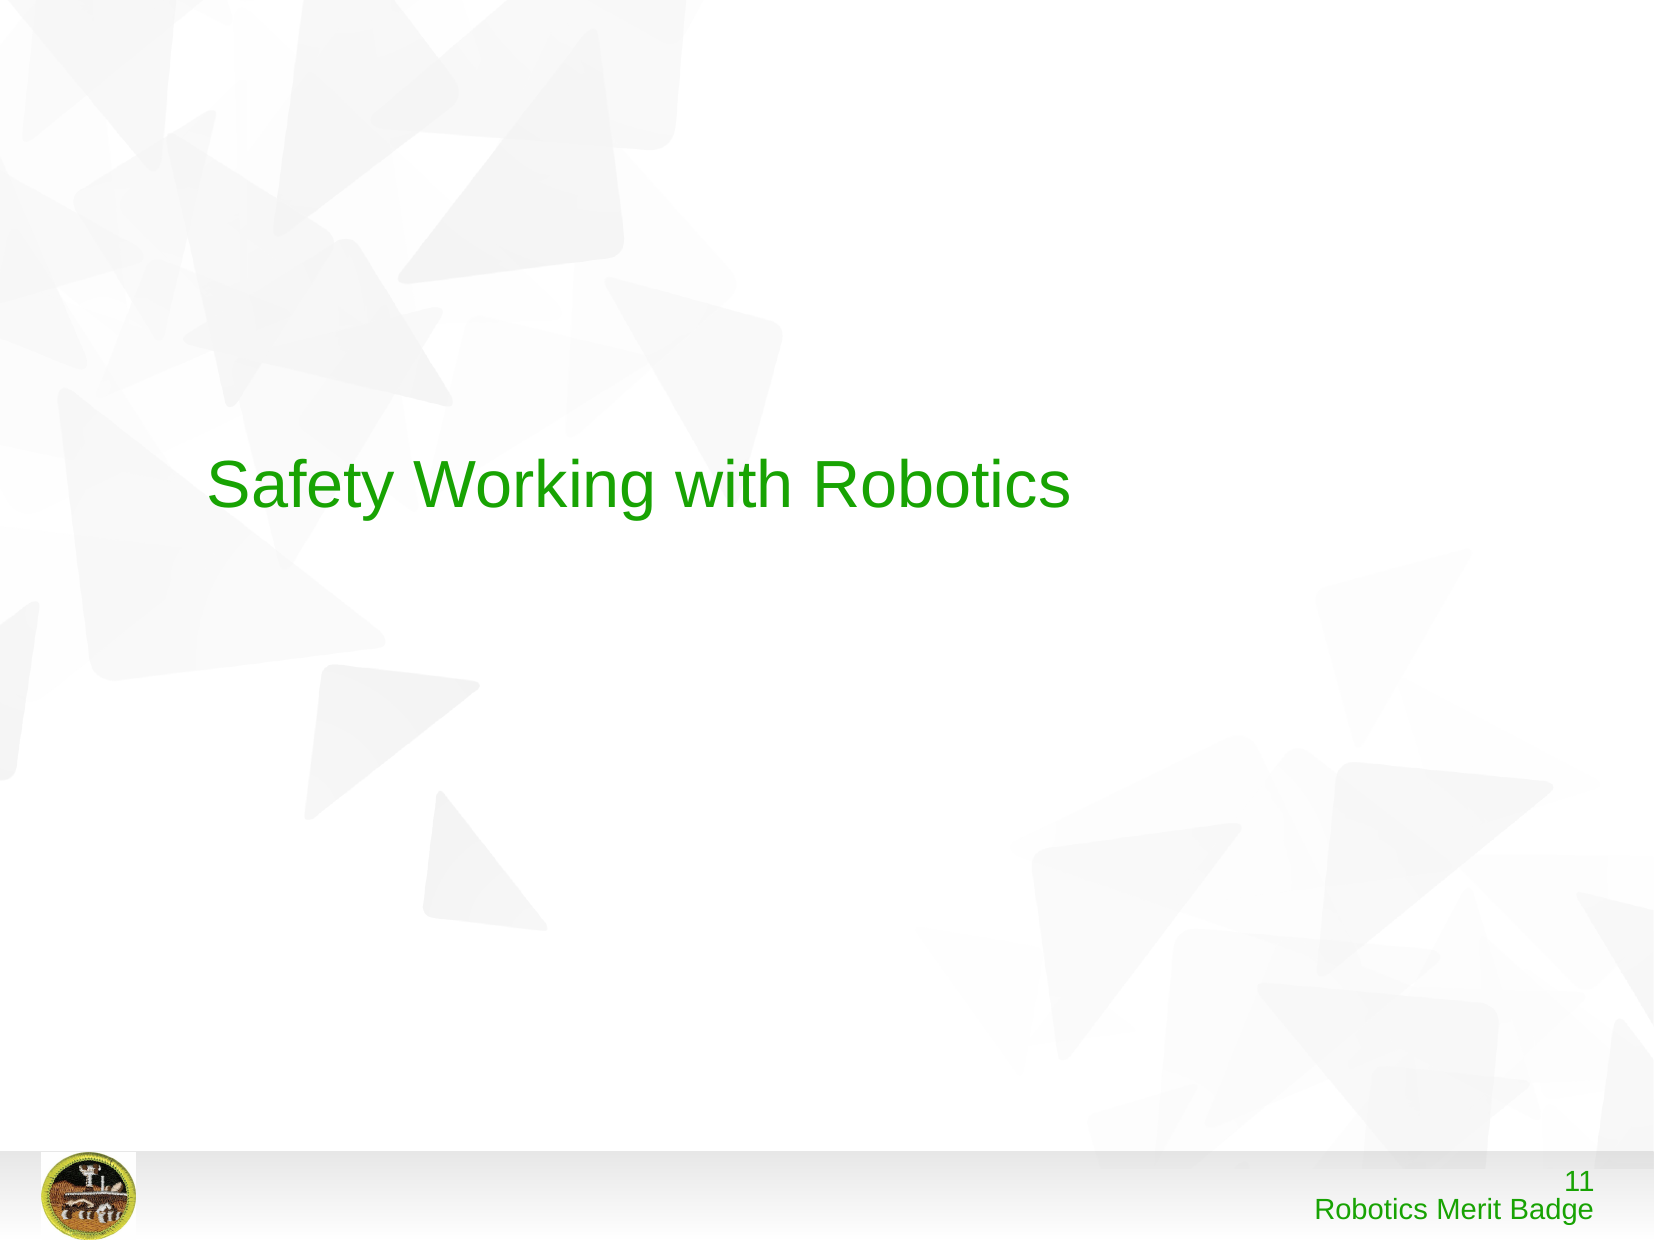

# Safety Working with Robotics
11
Robotics Merit Badge